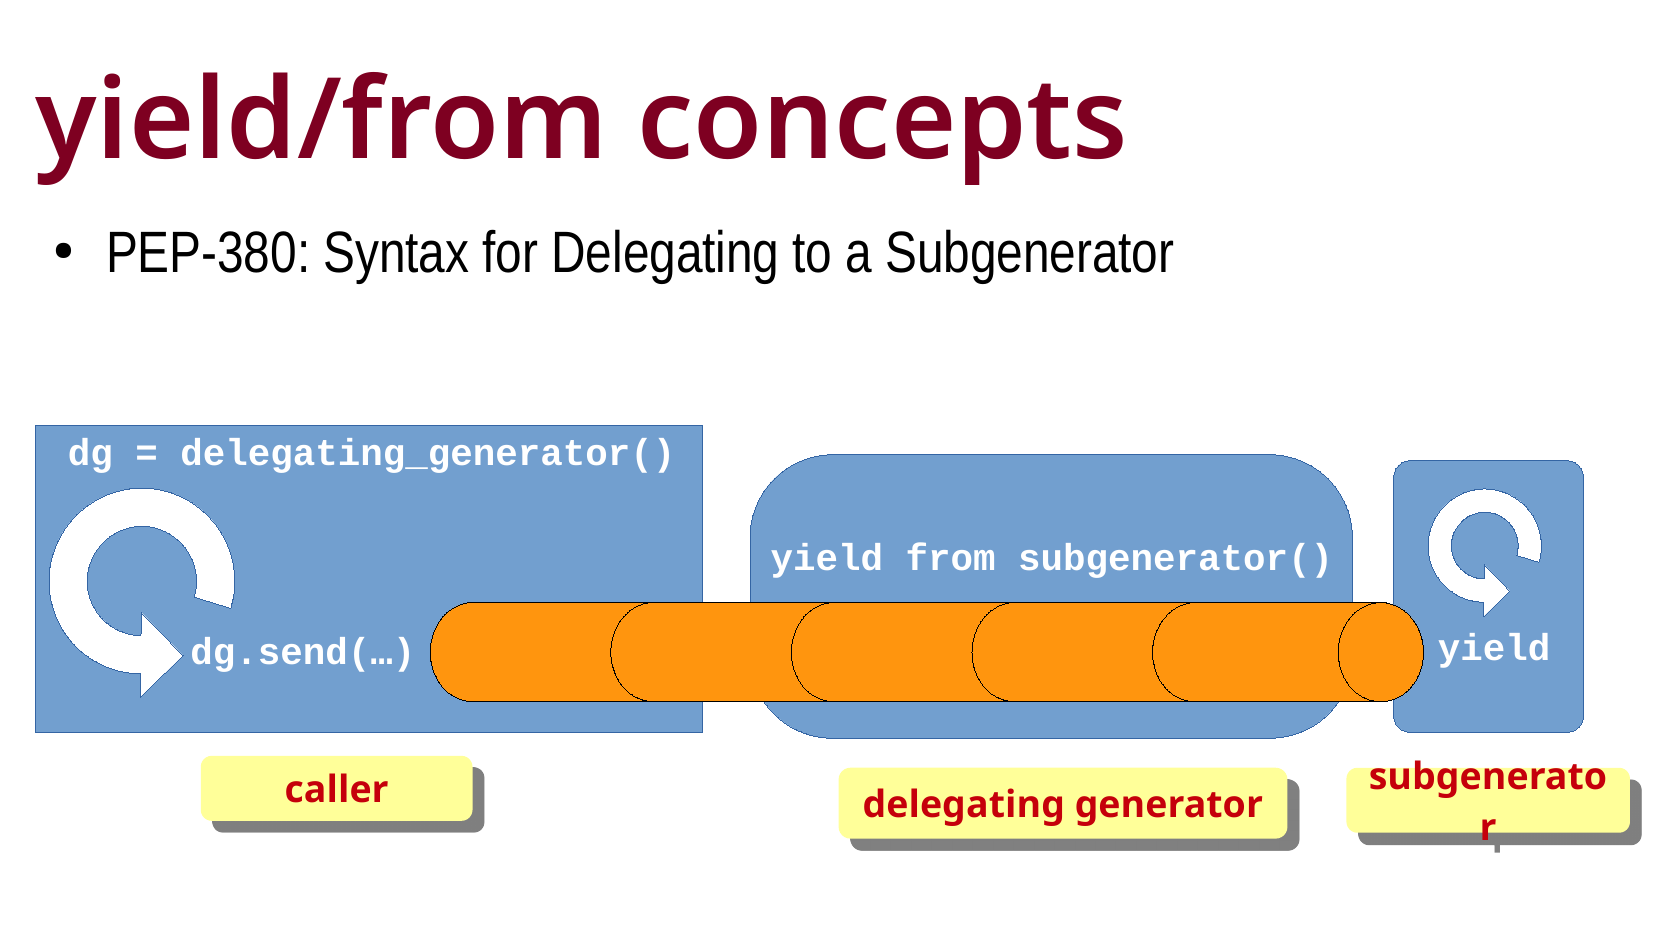

# yield/from concepts
PEP-380: Syntax for Delegating to a Subgenerator
dg = delegating_generator()
yield from subgenerator()
yield
dg.send(…)
caller
delegating generator
subgenerator